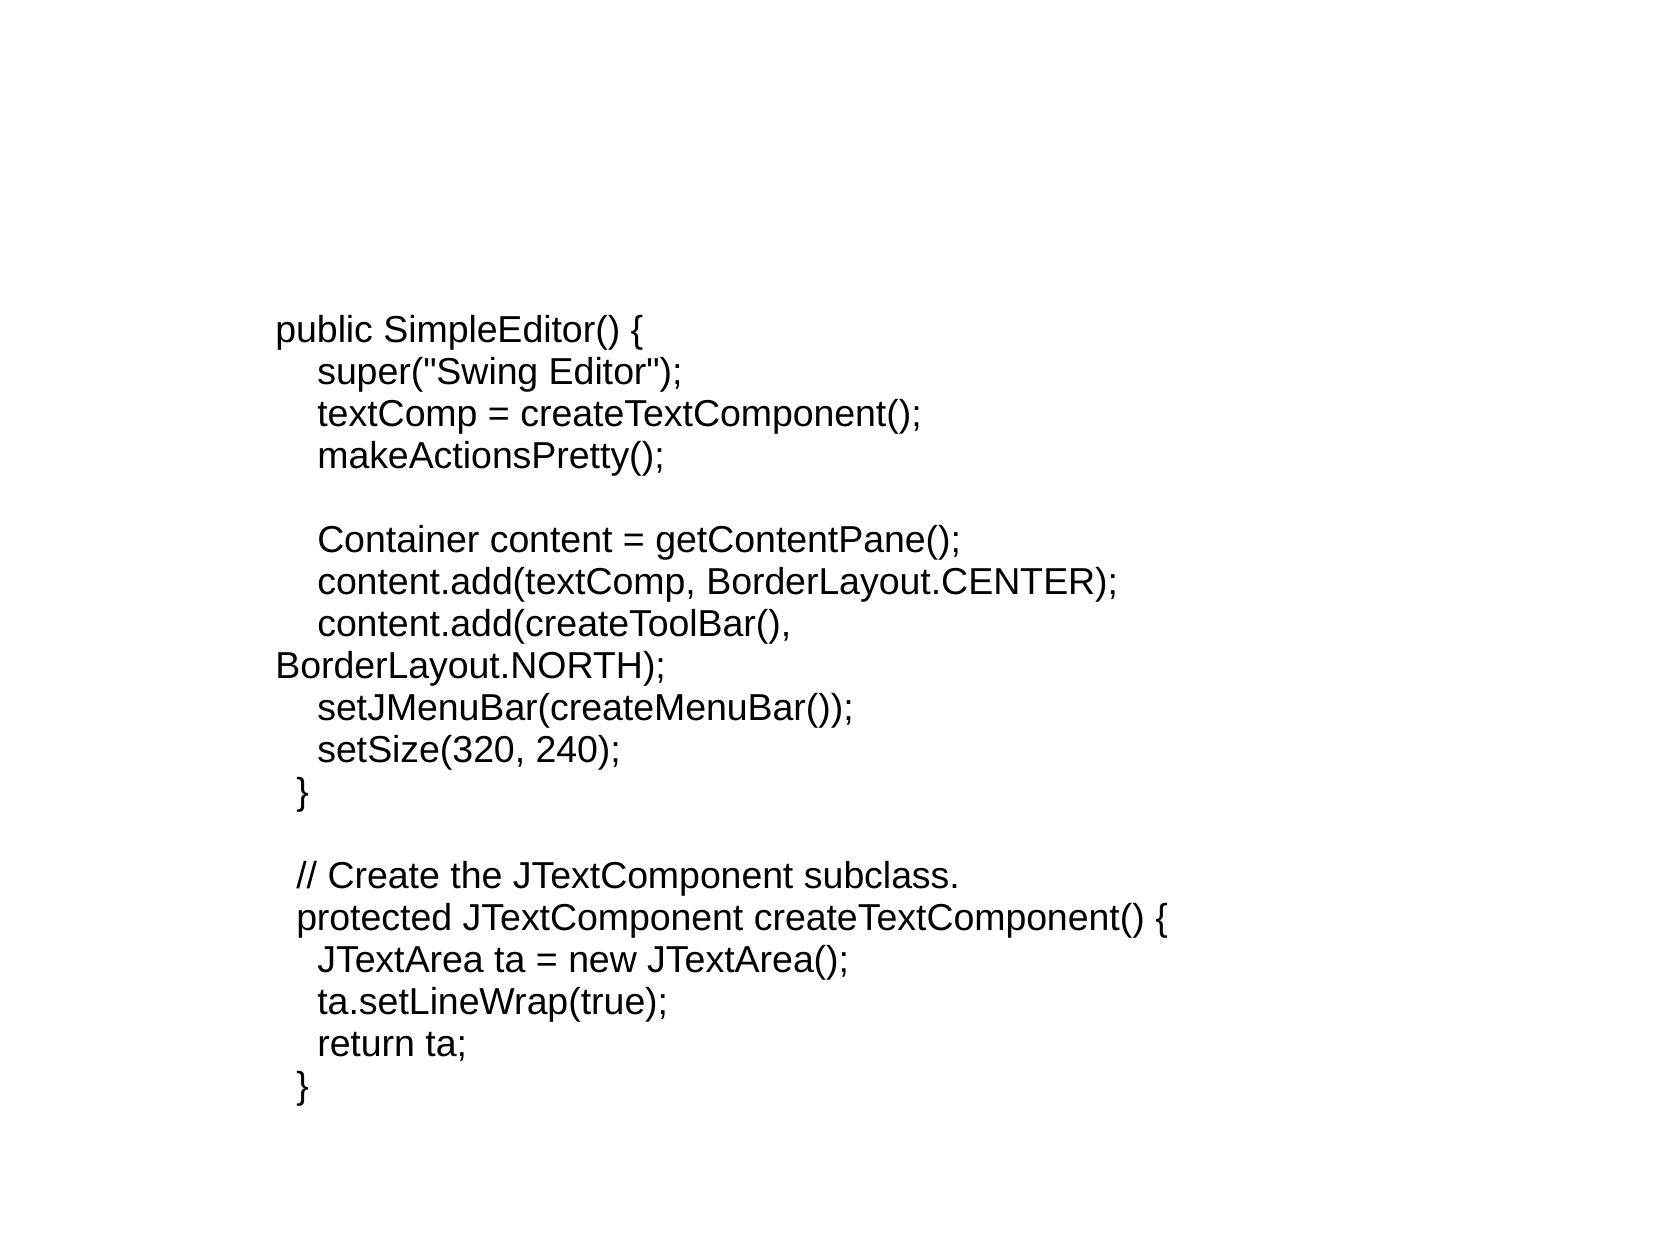

#
public SimpleEditor() {
 super("Swing Editor");
 textComp = createTextComponent();
 makeActionsPretty();
 Container content = getContentPane();
 content.add(textComp, BorderLayout.CENTER);
 content.add(createToolBar(), BorderLayout.NORTH);
 setJMenuBar(createMenuBar());
 setSize(320, 240);
 }
 // Create the JTextComponent subclass.
 protected JTextComponent createTextComponent() {
 JTextArea ta = new JTextArea();
 ta.setLineWrap(true);
 return ta;
 }